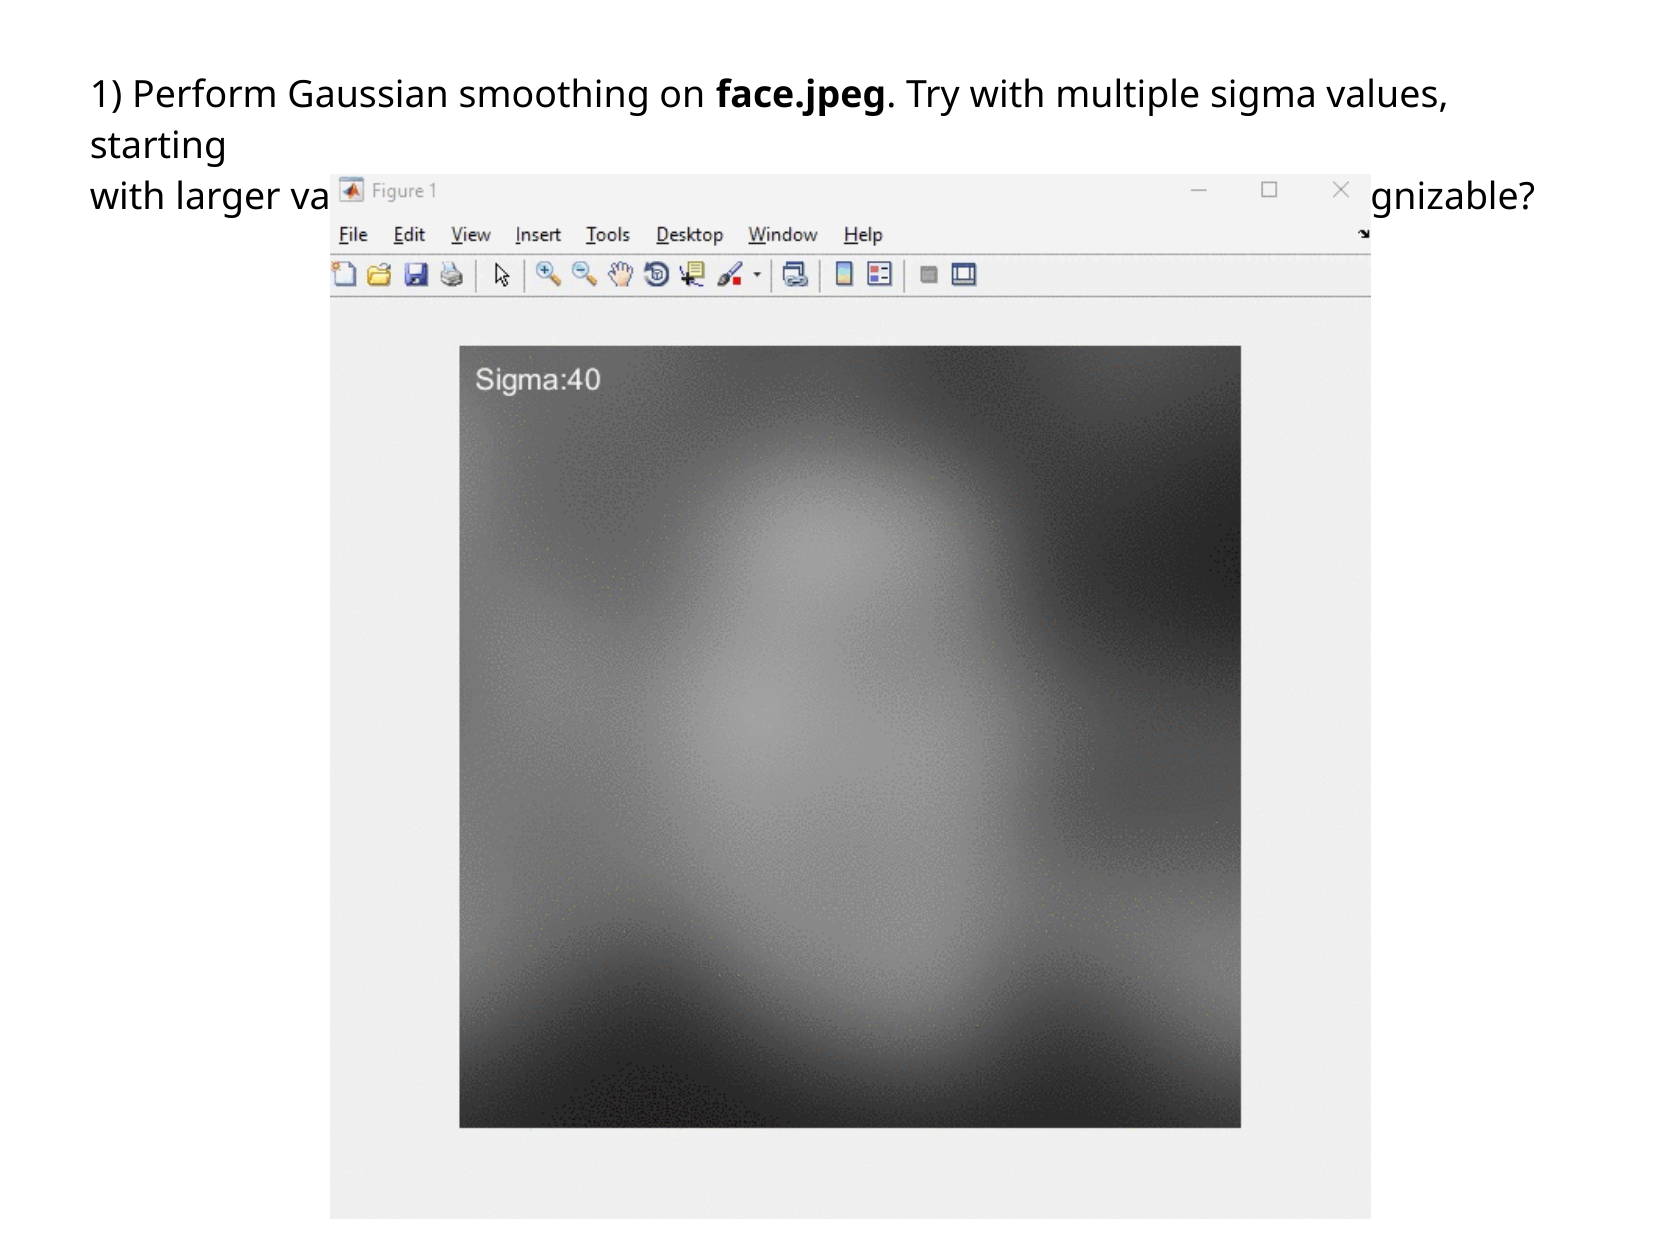

1) Perform Gaussian smoothing on face.jpeg. Try with multiple sigma values, starting
with larger values (e.g., from 20 to 0.5). When does the face become recognizable?